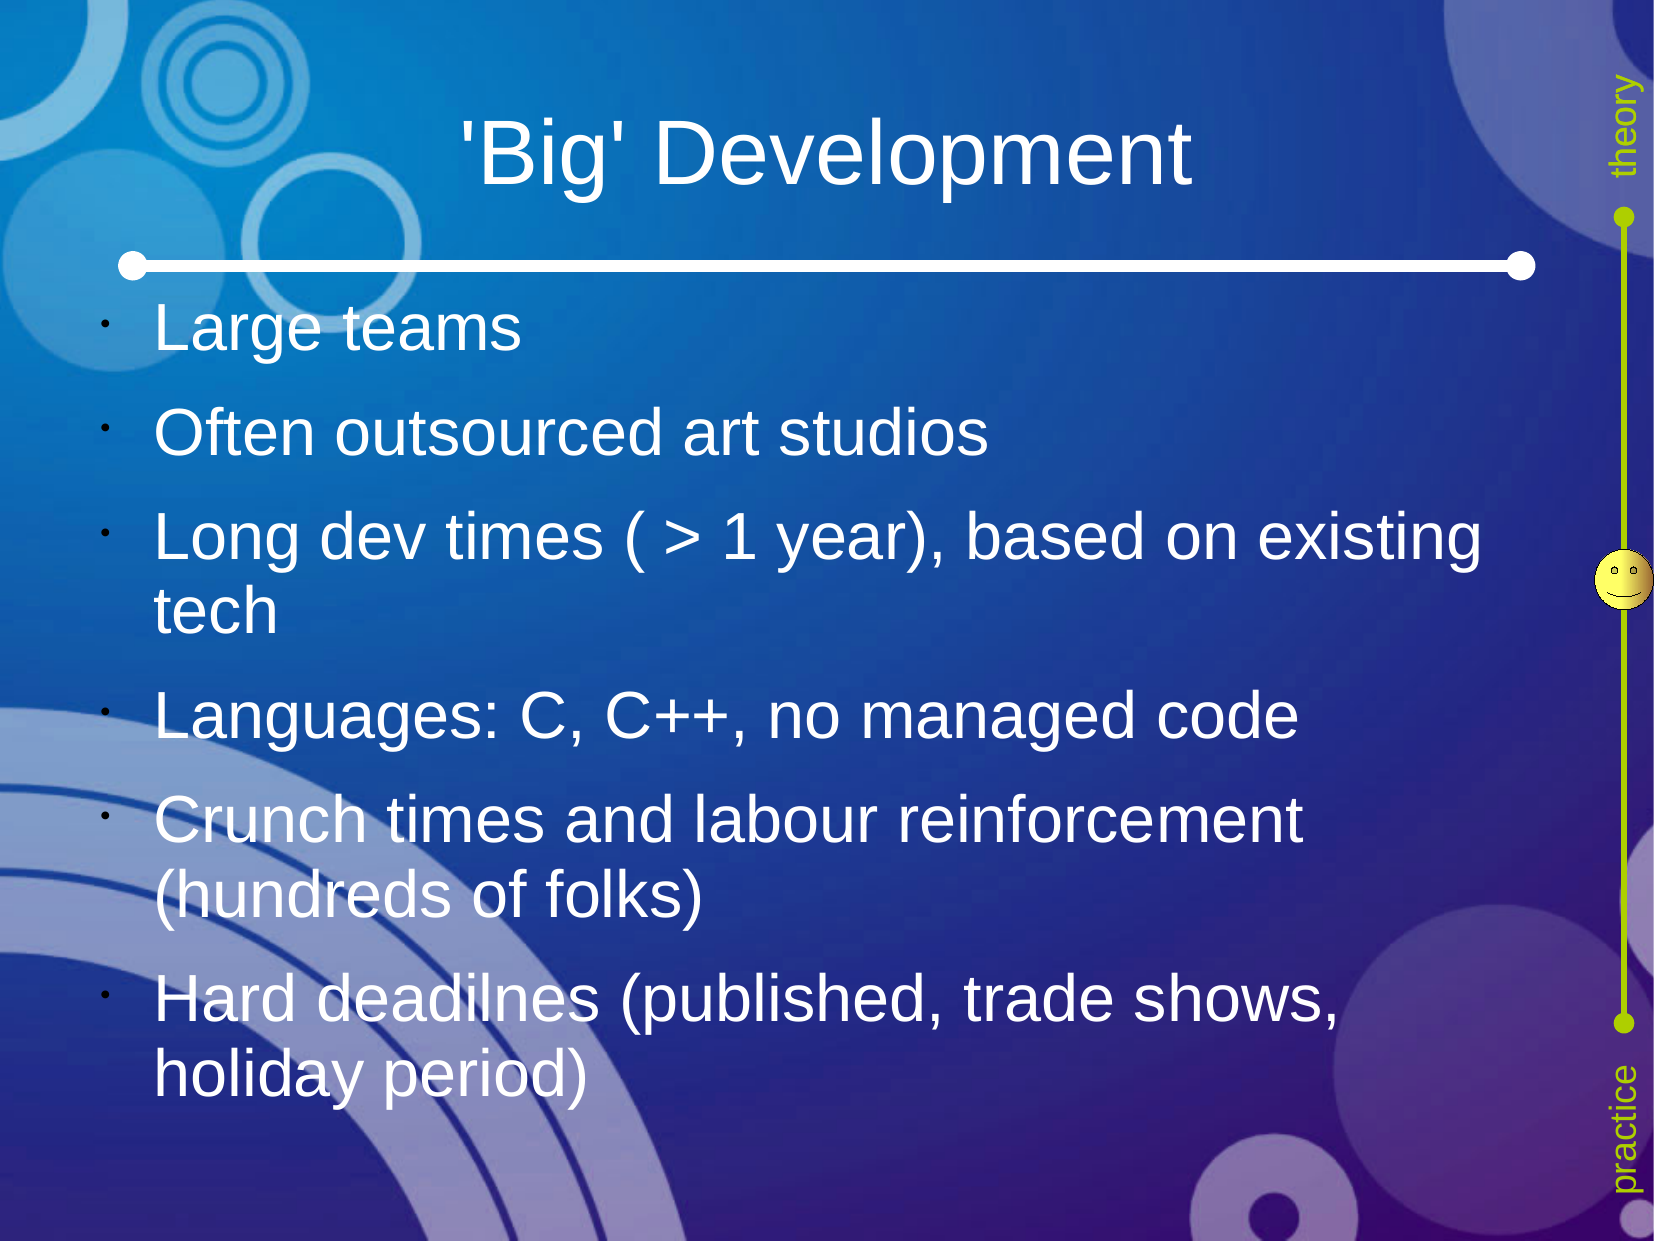

# 'Big' Development
Large teams
Often outsourced art studios
Long dev times ( > 1 year), based on existing tech
Languages: C, C++, no managed code
Crunch times and labour reinforcement (hundreds of folks)
Hard deadilnes (published, trade shows, holiday period)